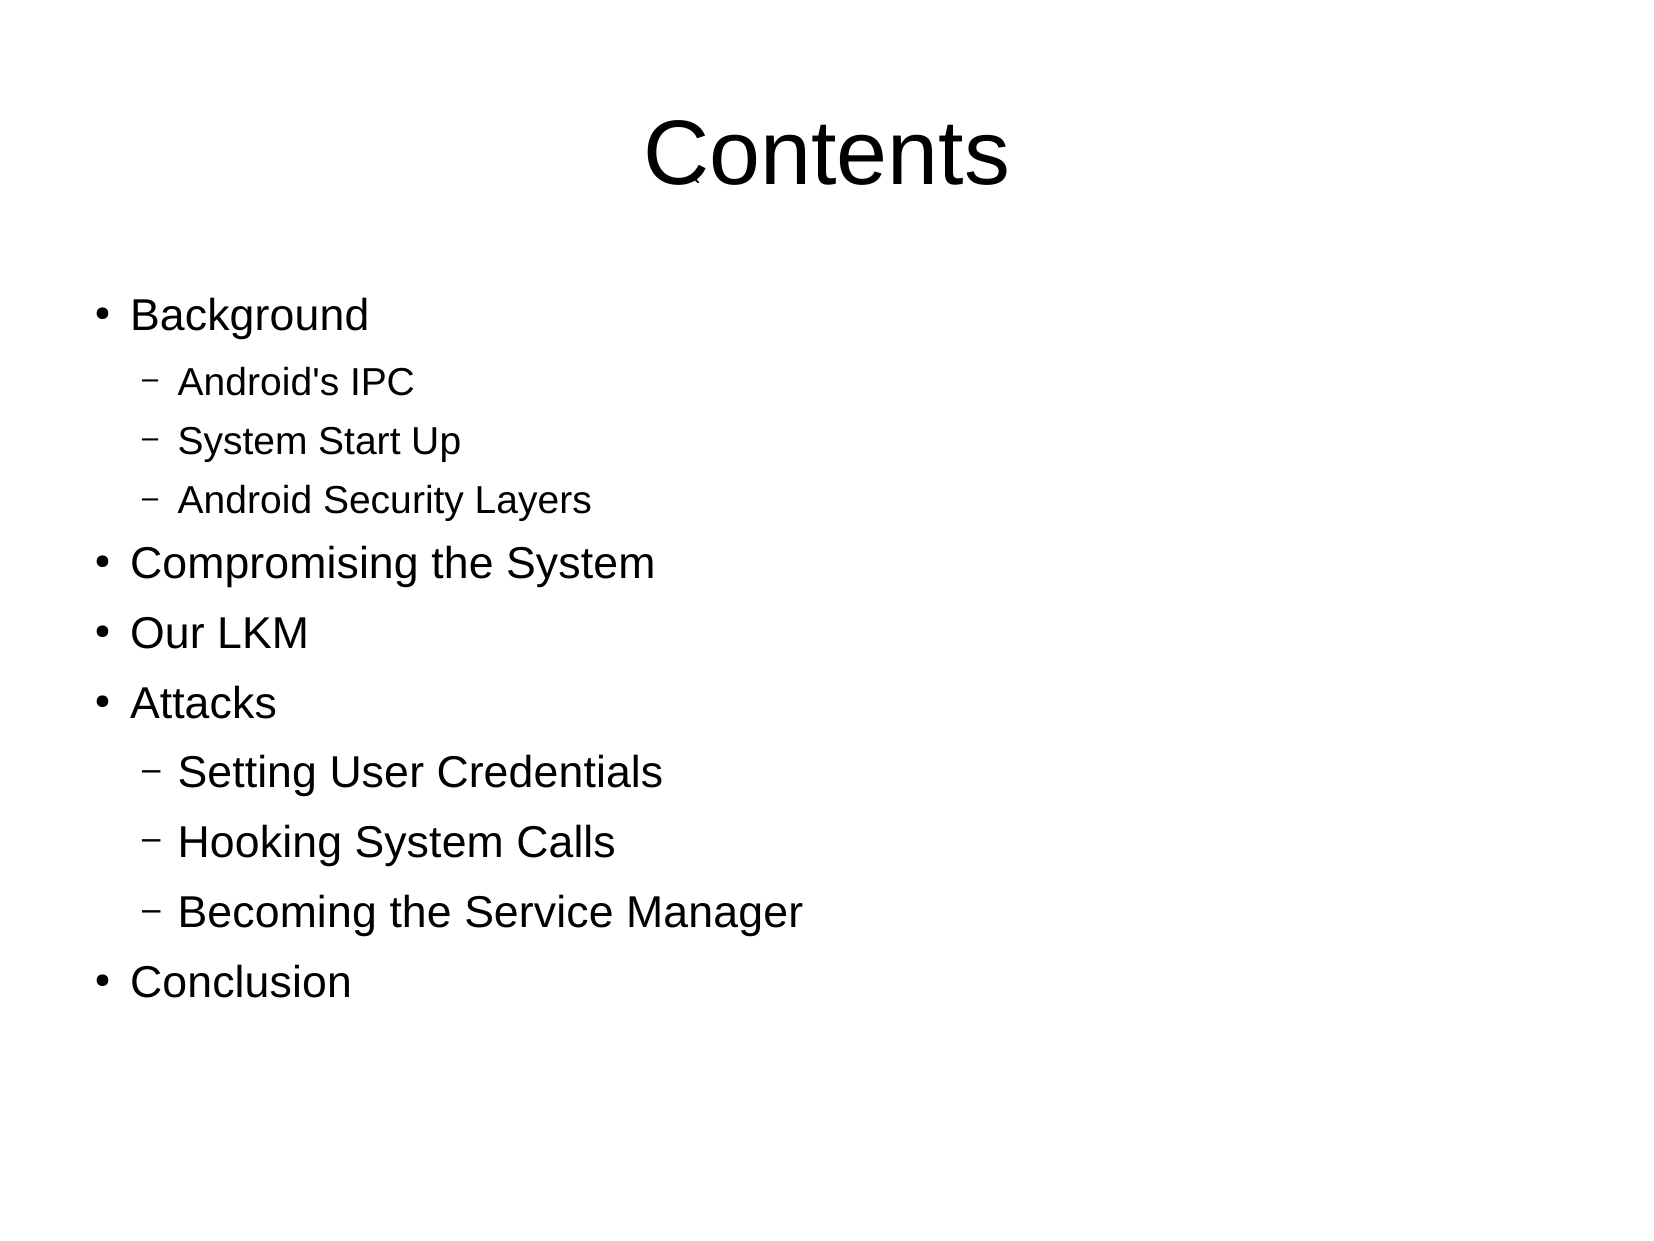

# Contents
`
Background
Android's IPC
System Start Up
Android Security Layers
Compromising the System
Our LKM
Attacks
Setting User Credentials
Hooking System Calls
Becoming the Service Manager
Conclusion